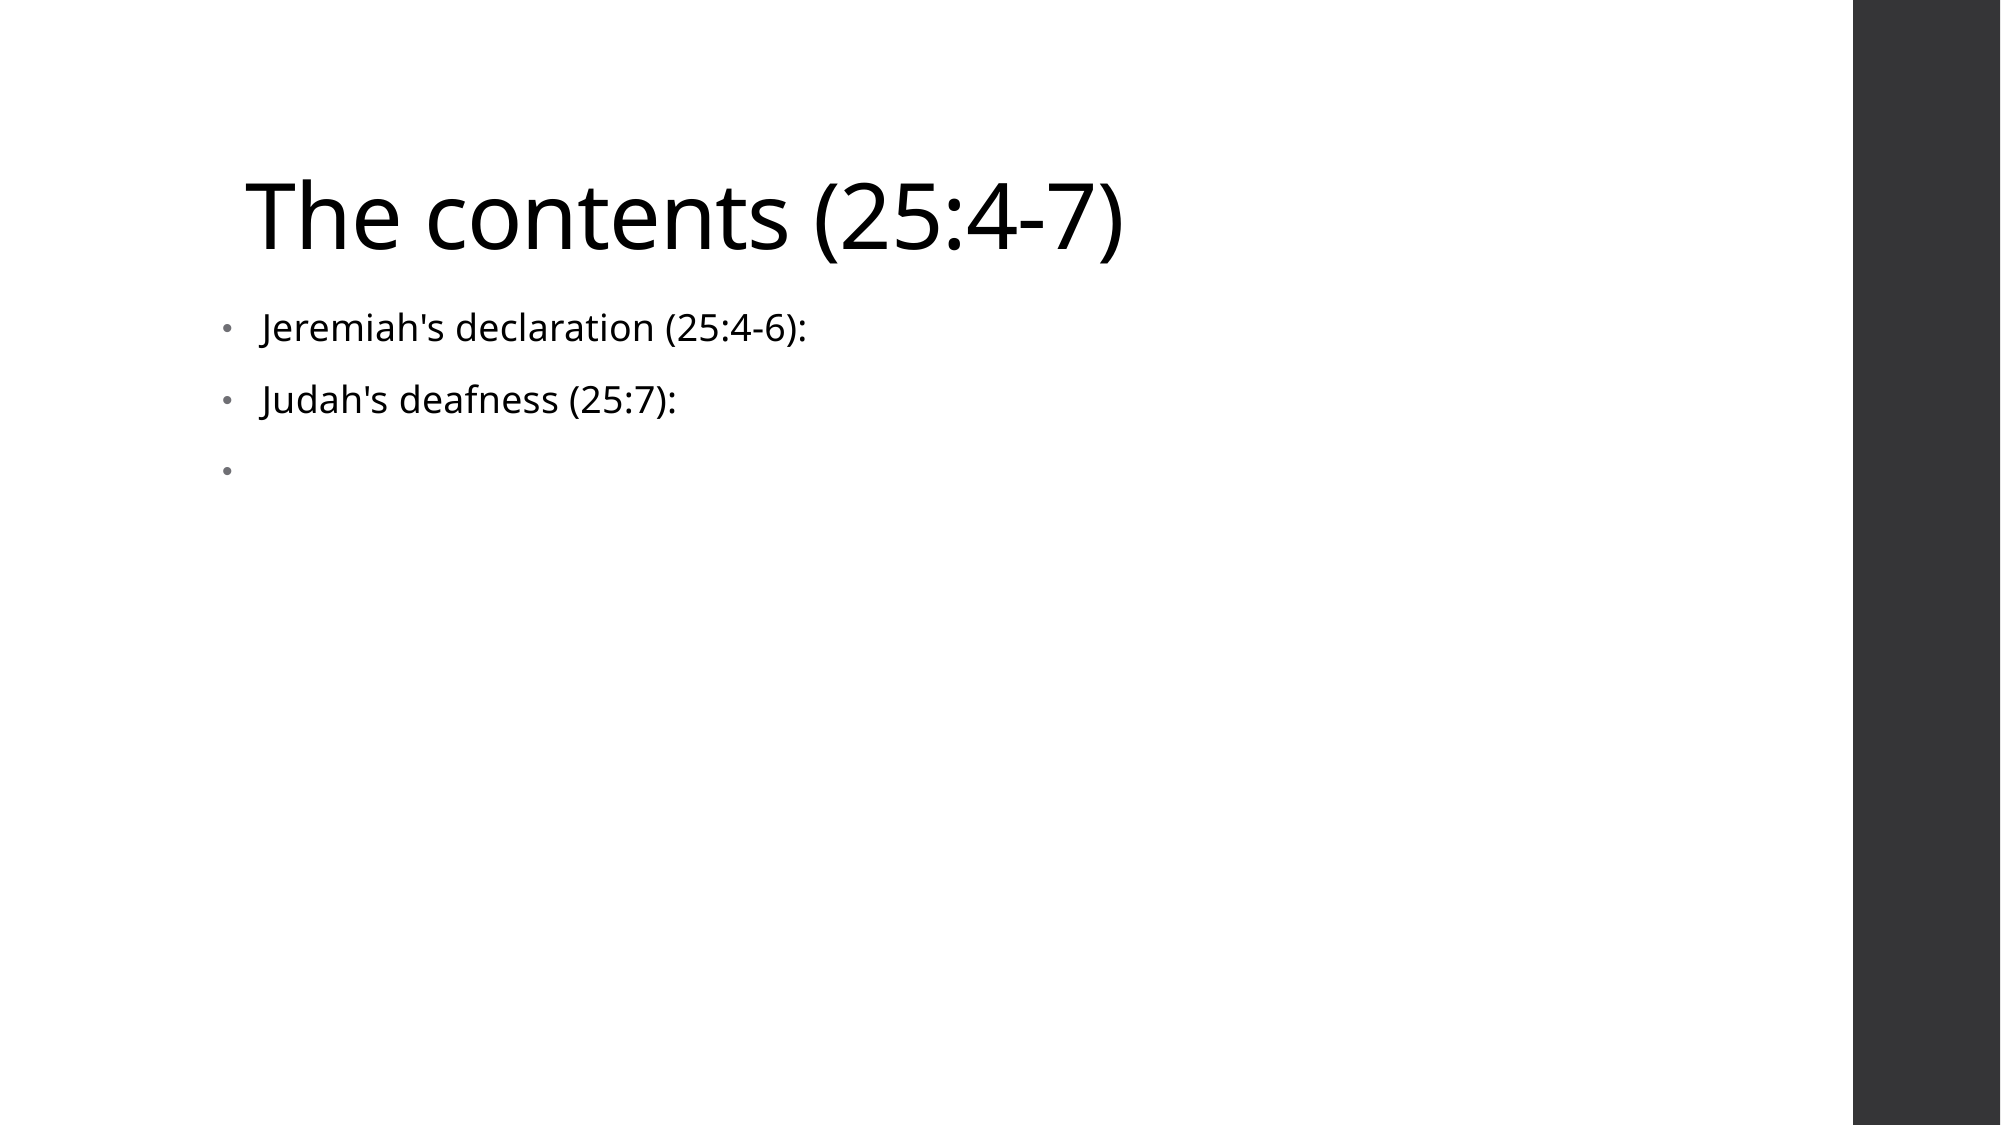

# The contents (25:4-7)
 Jeremiah's declaration (25:4-6):
 Judah's deafness (25:7):